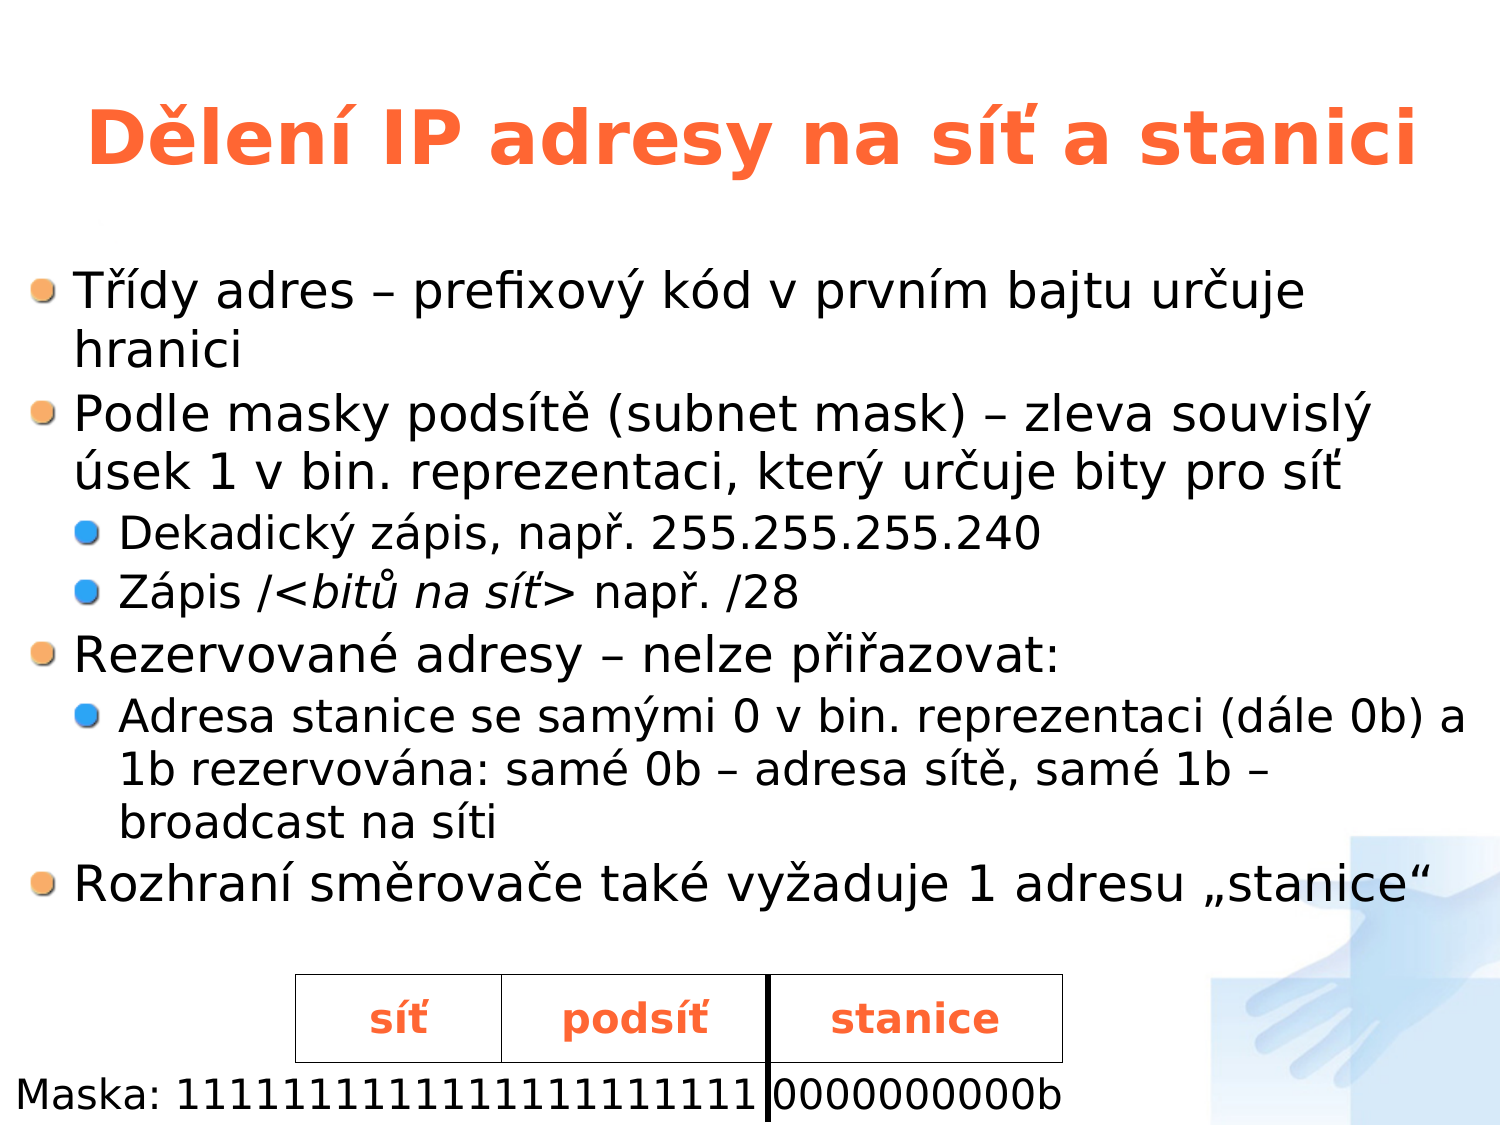

# Dělení IP adresy na síť a stanici
Třídy adres – prefixový kód v prvním bajtu určuje hranici
Podle masky podsítě (subnet mask) – zleva souvislý úsek 1 v bin. reprezentaci, který určuje bity pro síť
Dekadický zápis, např. 255.255.255.240
Zápis /<bitů na síť> např. /28
Rezervované adresy – nelze přiřazovat:
Adresa stanice se samými 0 v bin. reprezentaci (dále 0b) a 1b rezervována: samé 0b – adresa sítě, samé 1b – broadcast na síti
Rozhraní směrovače také vyžaduje 1 adresu „stanice“
síť
podsíť
stanice
Maska: 1111111111111111111111 0000000000b